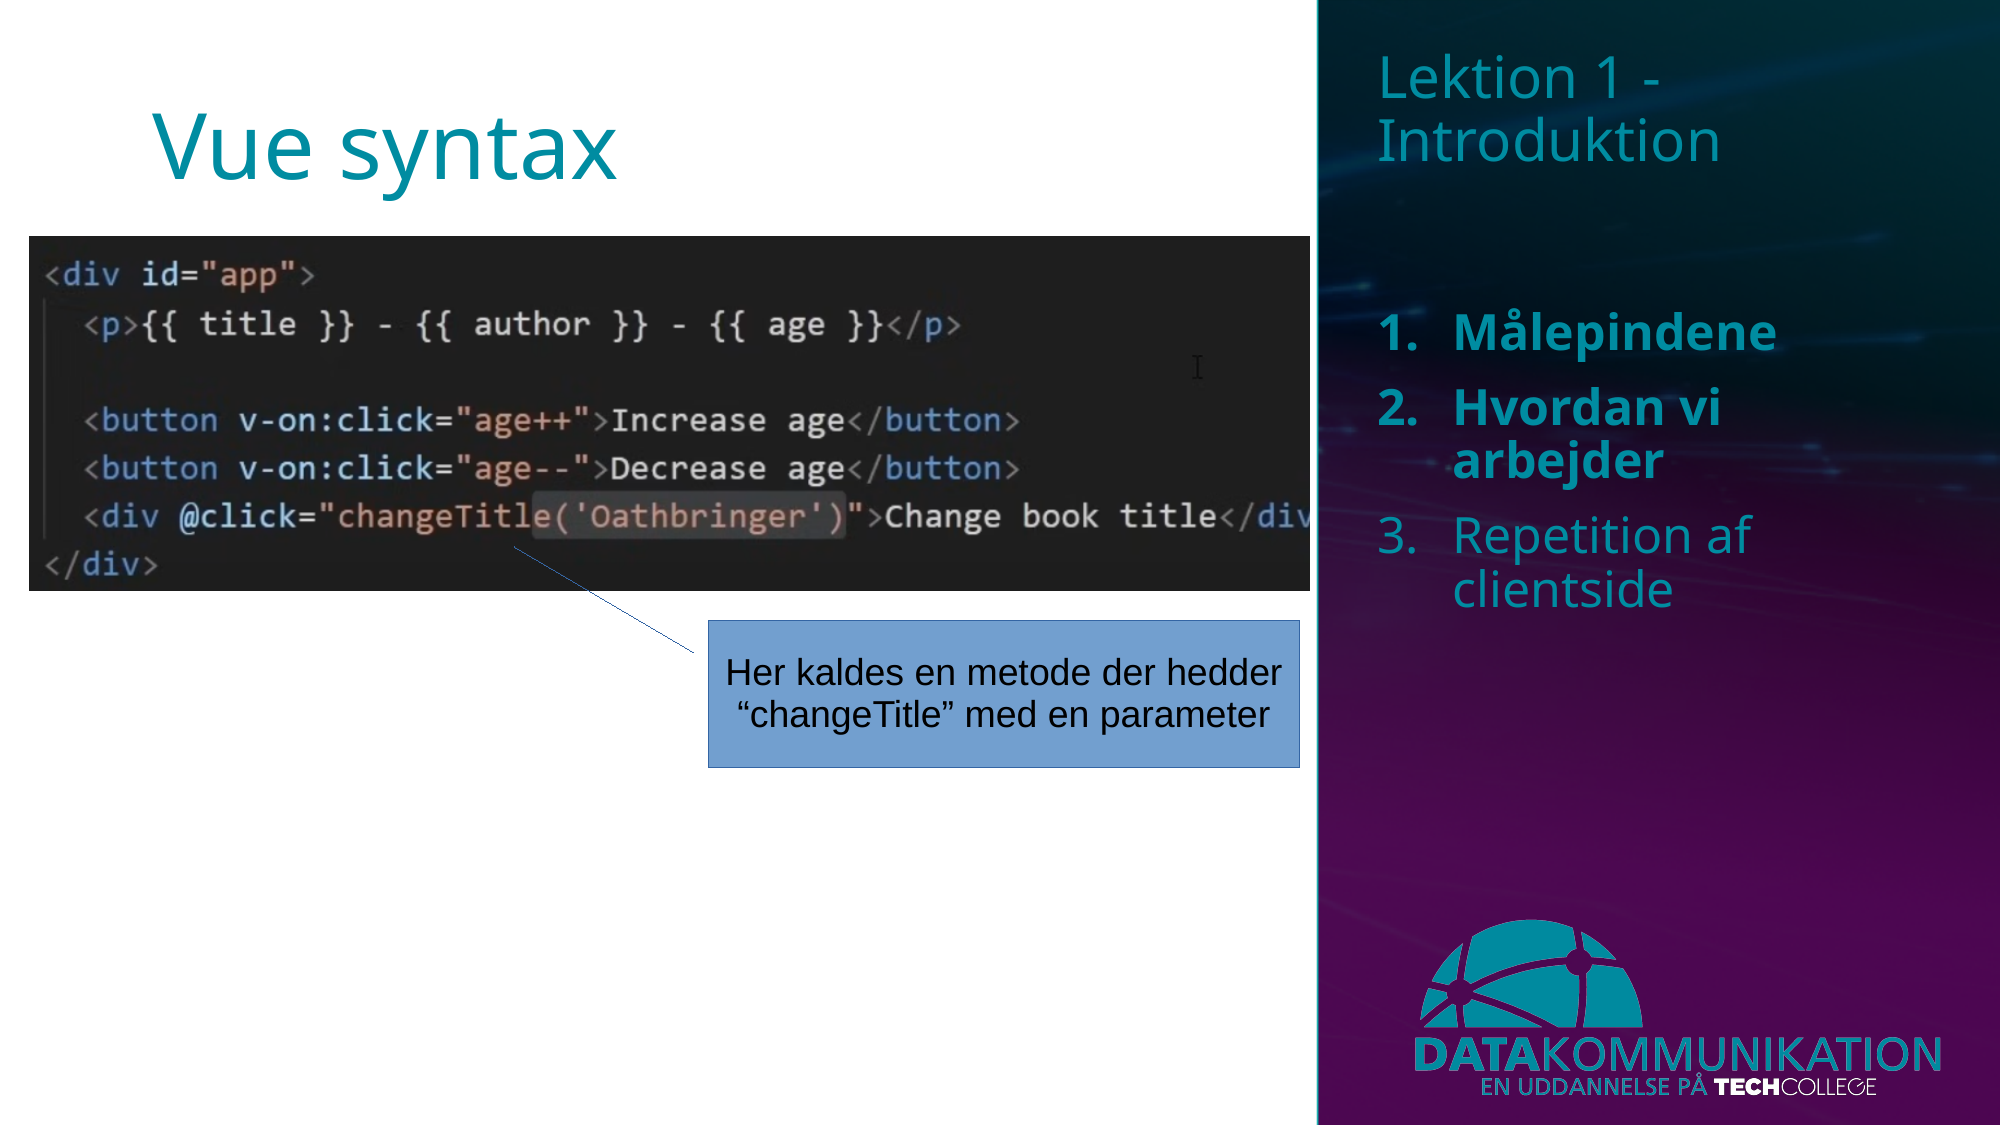

# Vue syntax
Lektion 1 - Introduktion
Målepindene
Hvordan vi arbejder
Repetition af clientside
Her kaldes en metode der hedder “changeTitle” med en parameter